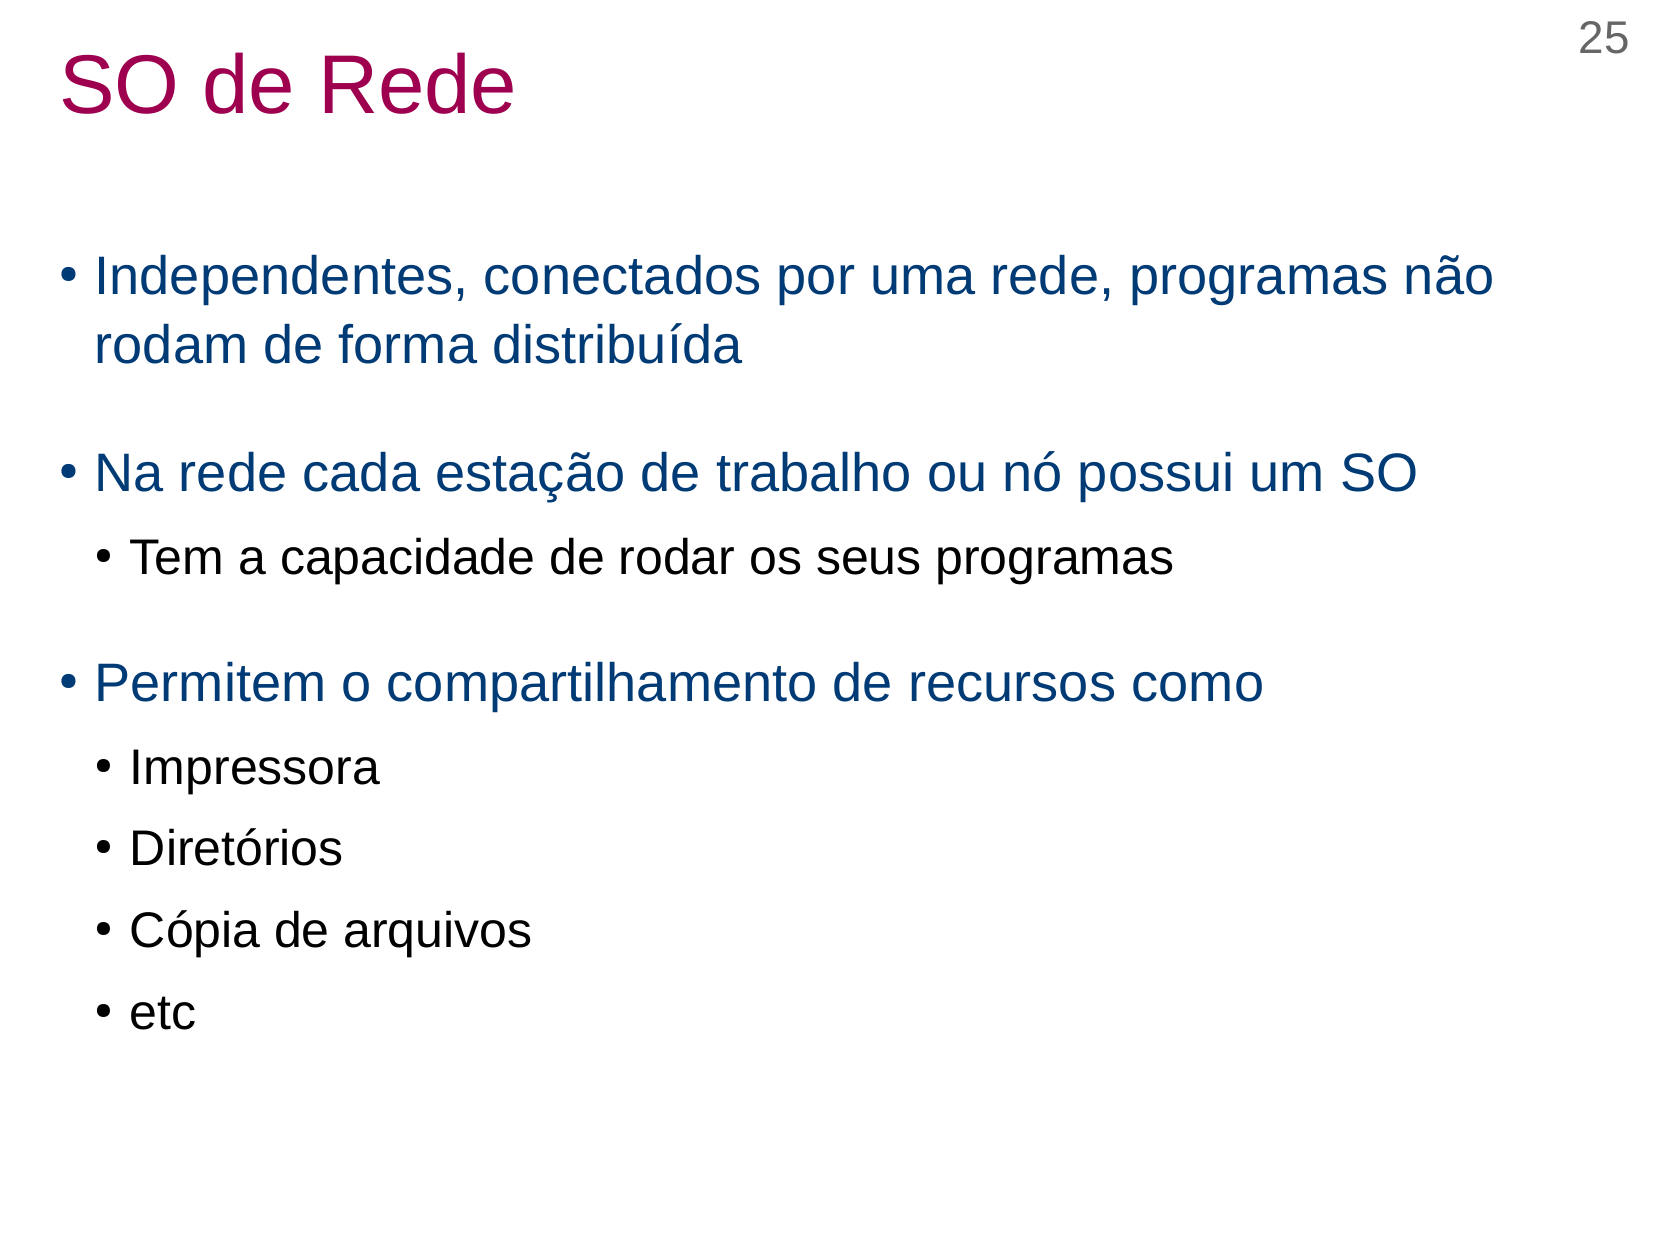

25
# SO de Rede
Independentes, conectados por uma rede, programas não rodam de forma distribuída
Na rede cada estação de trabalho ou nó possui um SO
Tem a capacidade de rodar os seus programas
Permitem o compartilhamento de recursos como
Impressora
Diretórios
Cópia de arquivos
etc